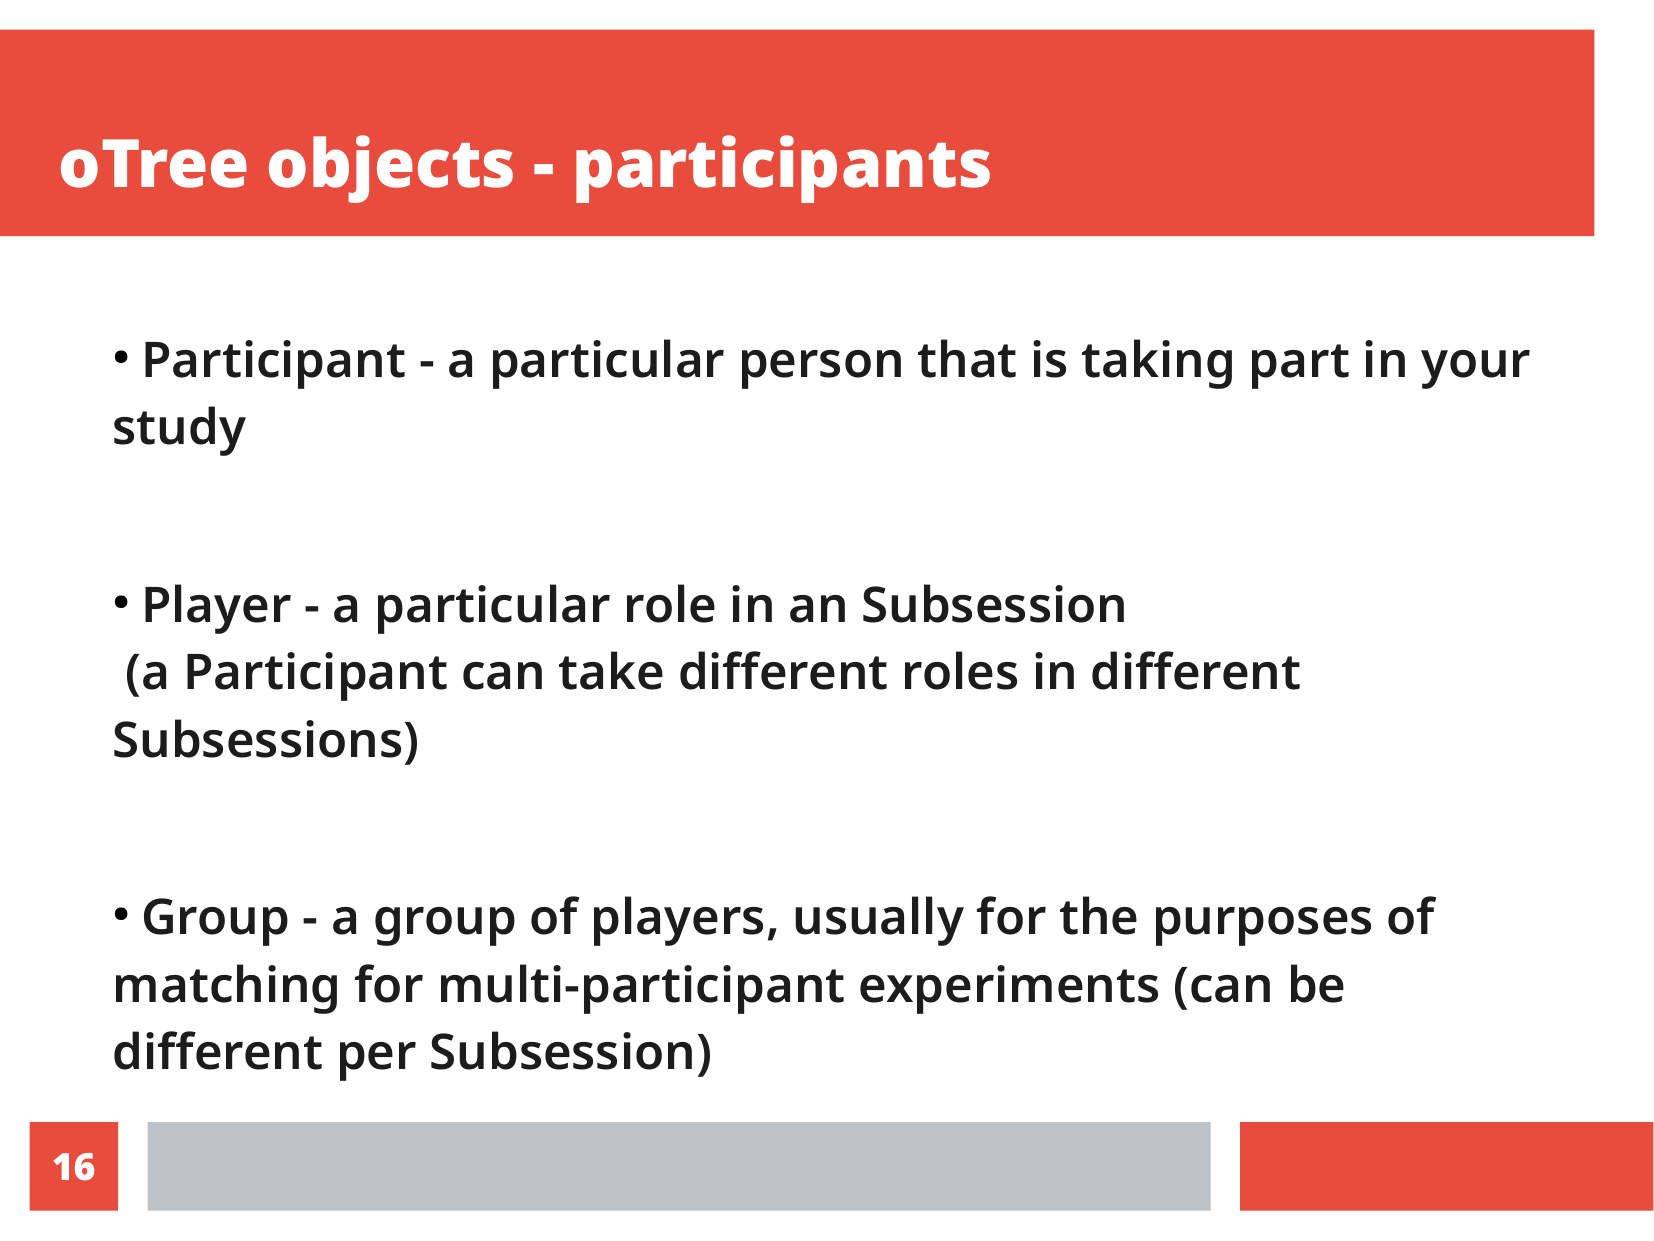

# oTree objects - participants
 Participant - a particular person that is taking part in your study
 Player - a particular role in an Subsession
 (a Participant can take different roles in different Subsessions)
 Group - a group of players, usually for the purposes of matching for multi-participant experiments (can be different per Subsession)
16